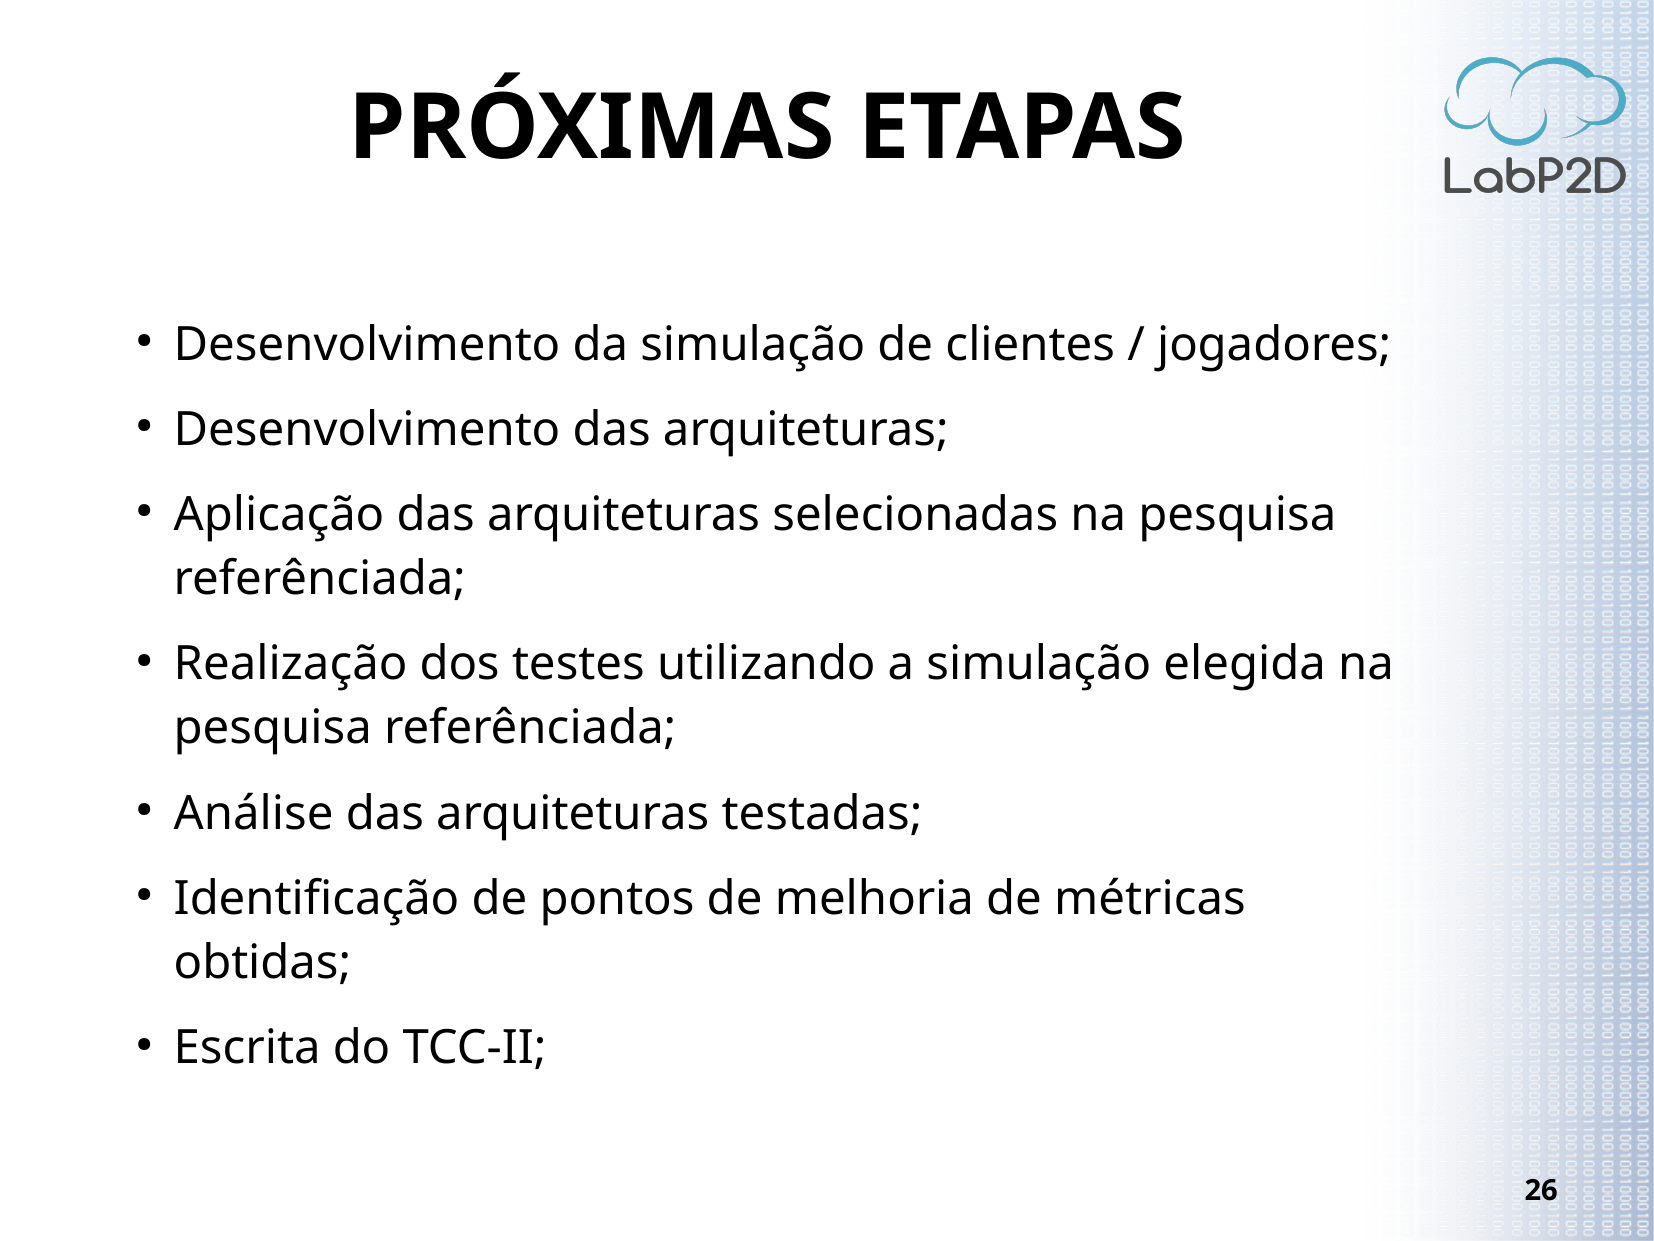

# PRÓXIMAS ETAPAS
Desenvolvimento da simulação de clientes / jogadores;
Desenvolvimento das arquiteturas;
Aplicação das arquiteturas selecionadas na pesquisa referênciada;
Realização dos testes utilizando a simulação elegida na pesquisa referênciada;
Análise das arquiteturas testadas;
Identificação de pontos de melhoria de métricas obtidas;
Escrita do TCC-II;
26